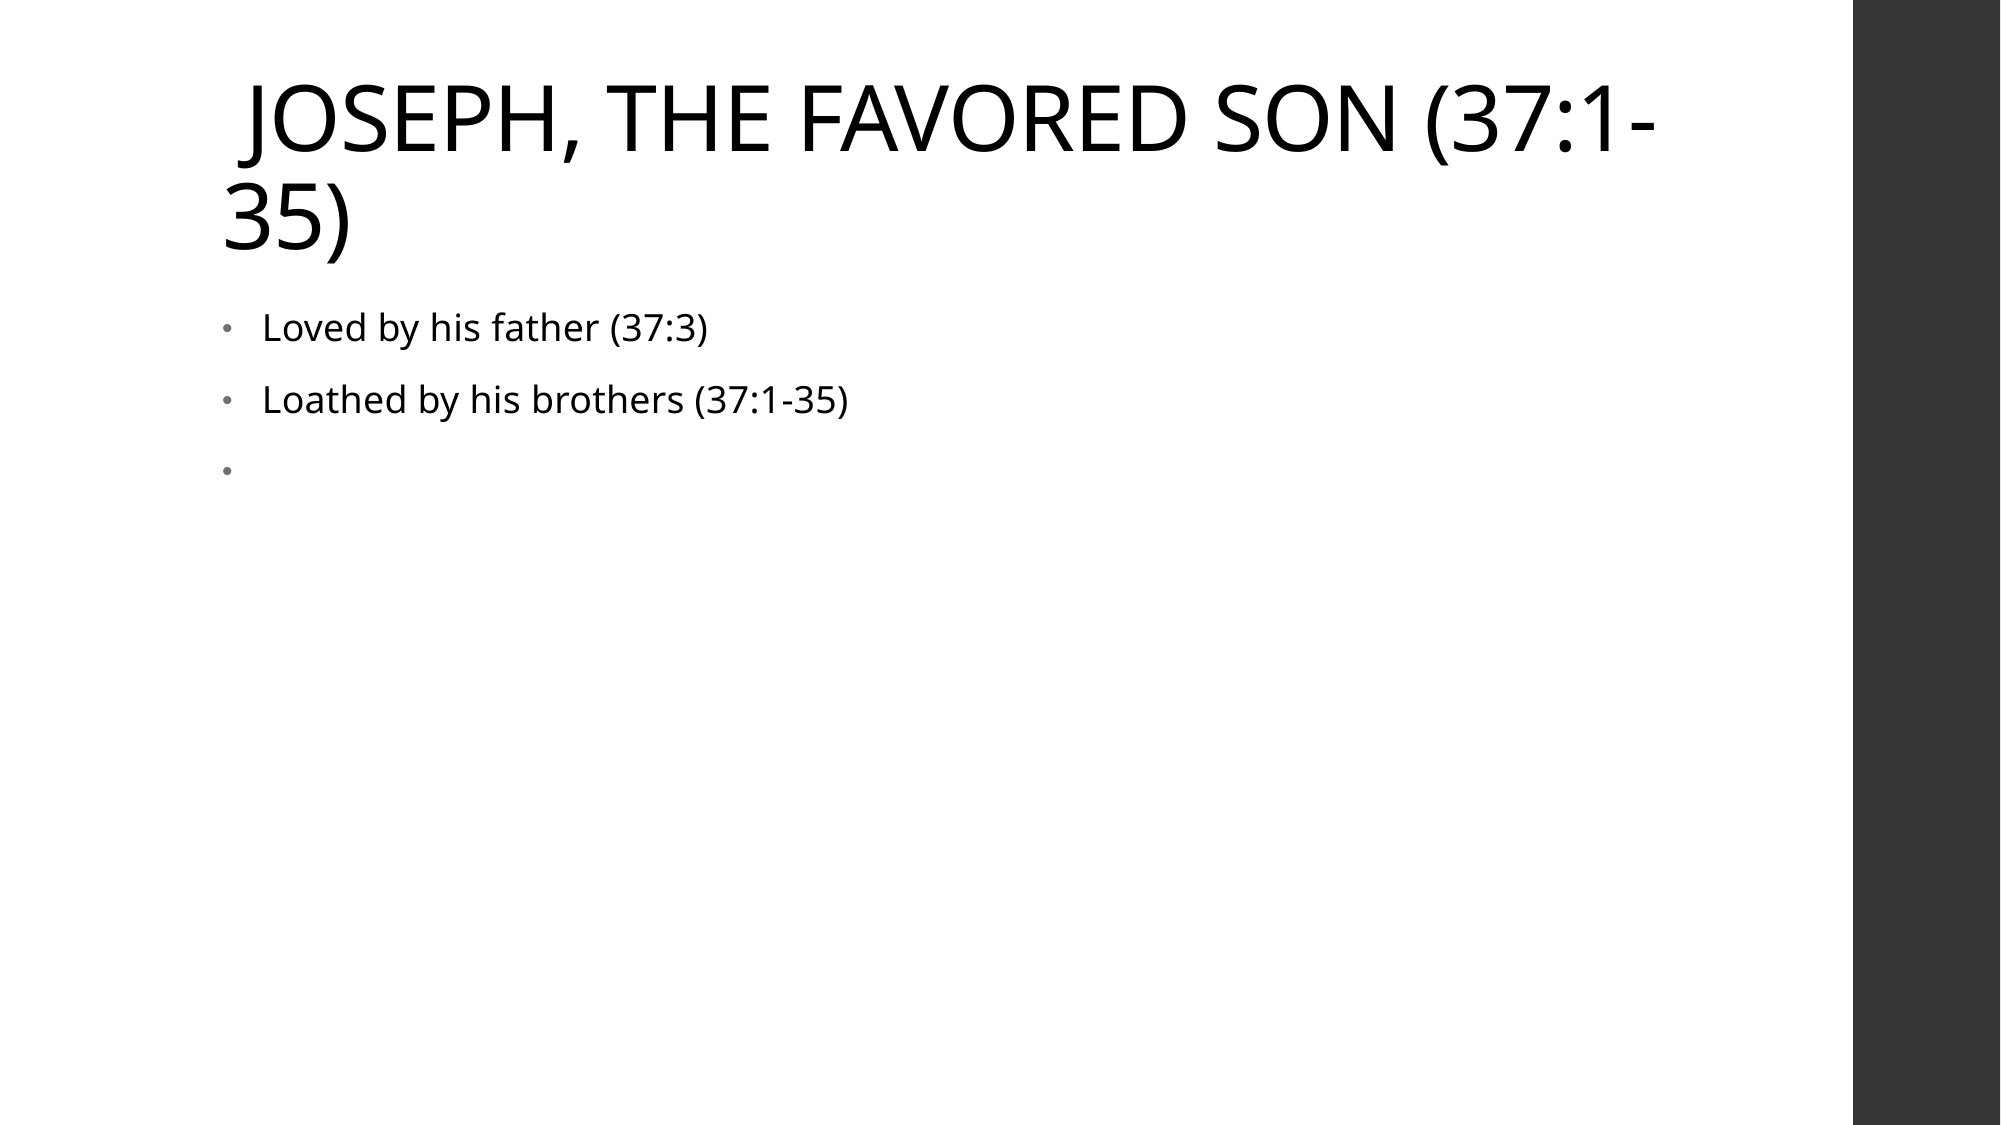

# JOSEPH, THE FAVORED SON (37:1-35)
 Loved by his father (37:3)
 Loathed by his brothers (37:1-35)